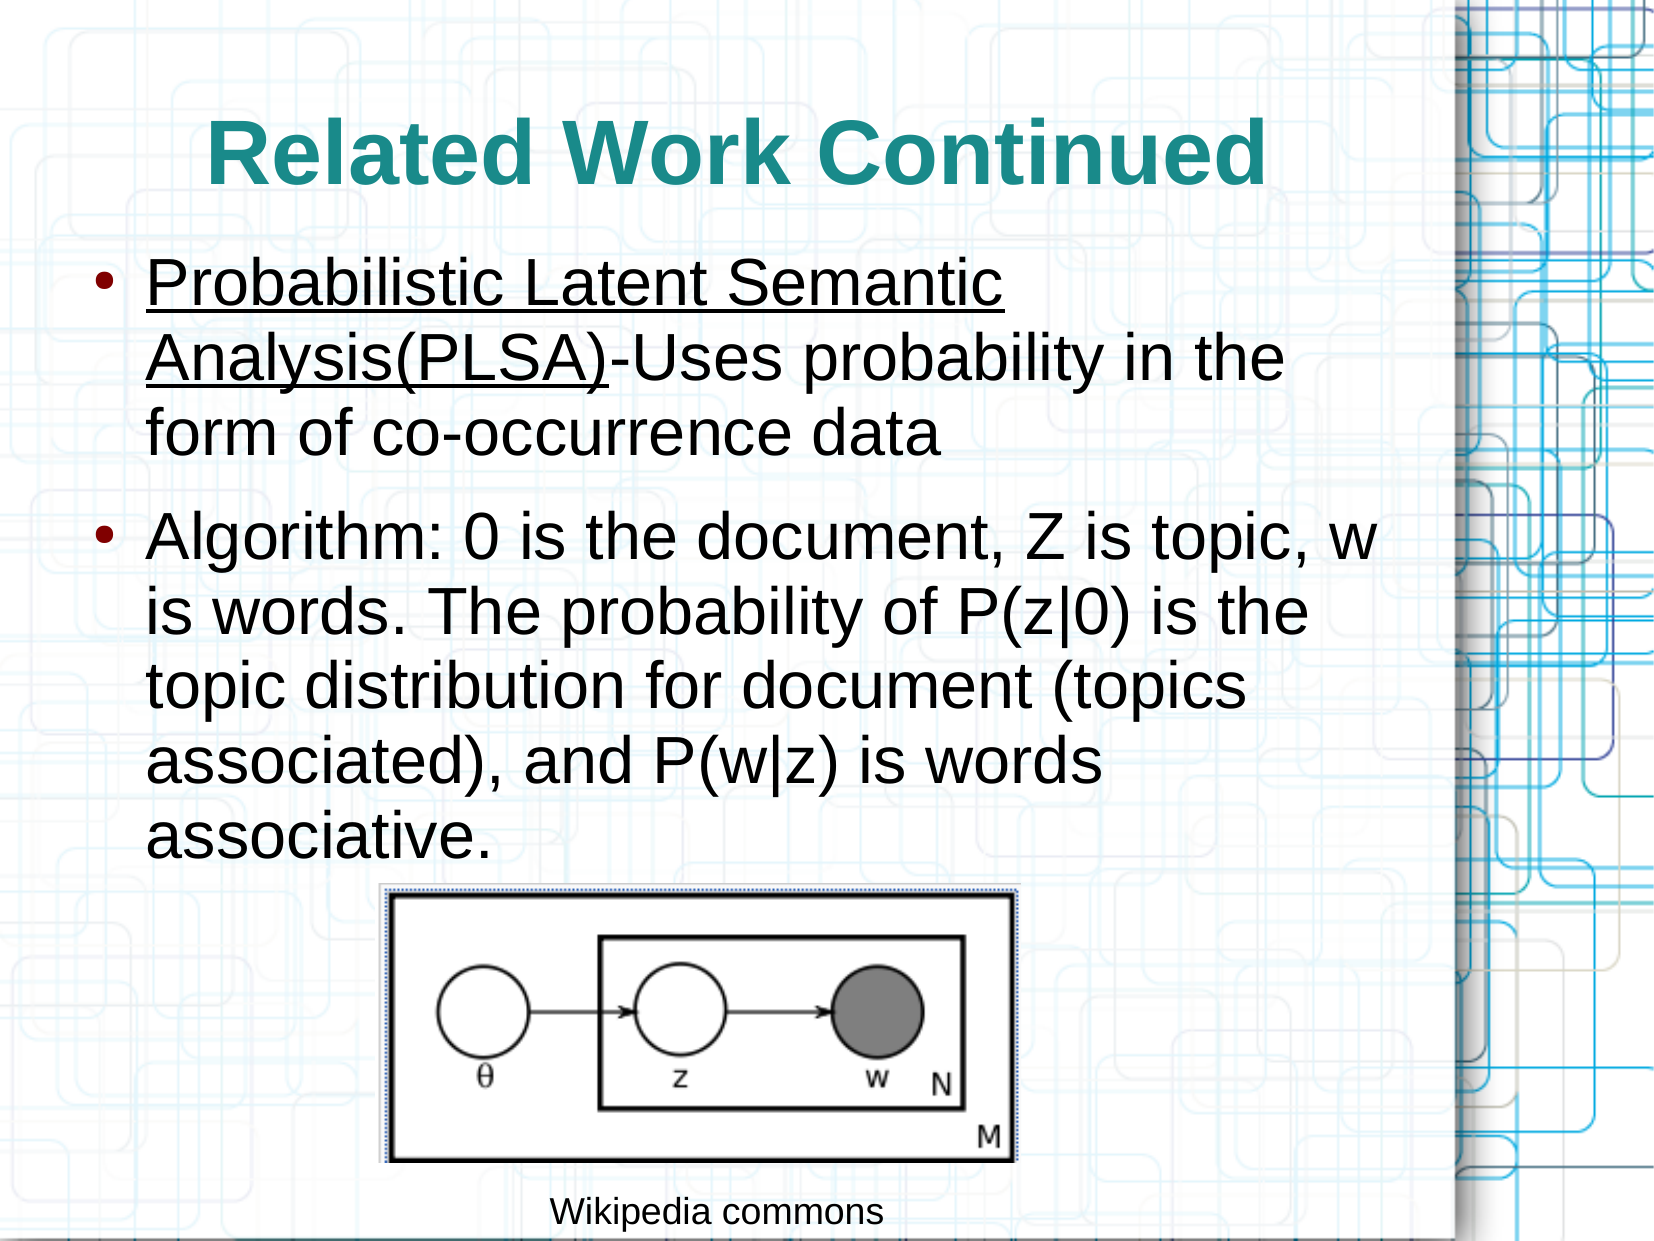

# Related Work Continued
Probabilistic Latent Semantic Analysis(PLSA)-Uses probability in the form of co-occurrence data
Algorithm: 0 is the document, Z is topic, w is words. The probability of P(z|0) is the topic distribution for document (topics associated), and P(w|z) is words associative.
Wikipedia commons